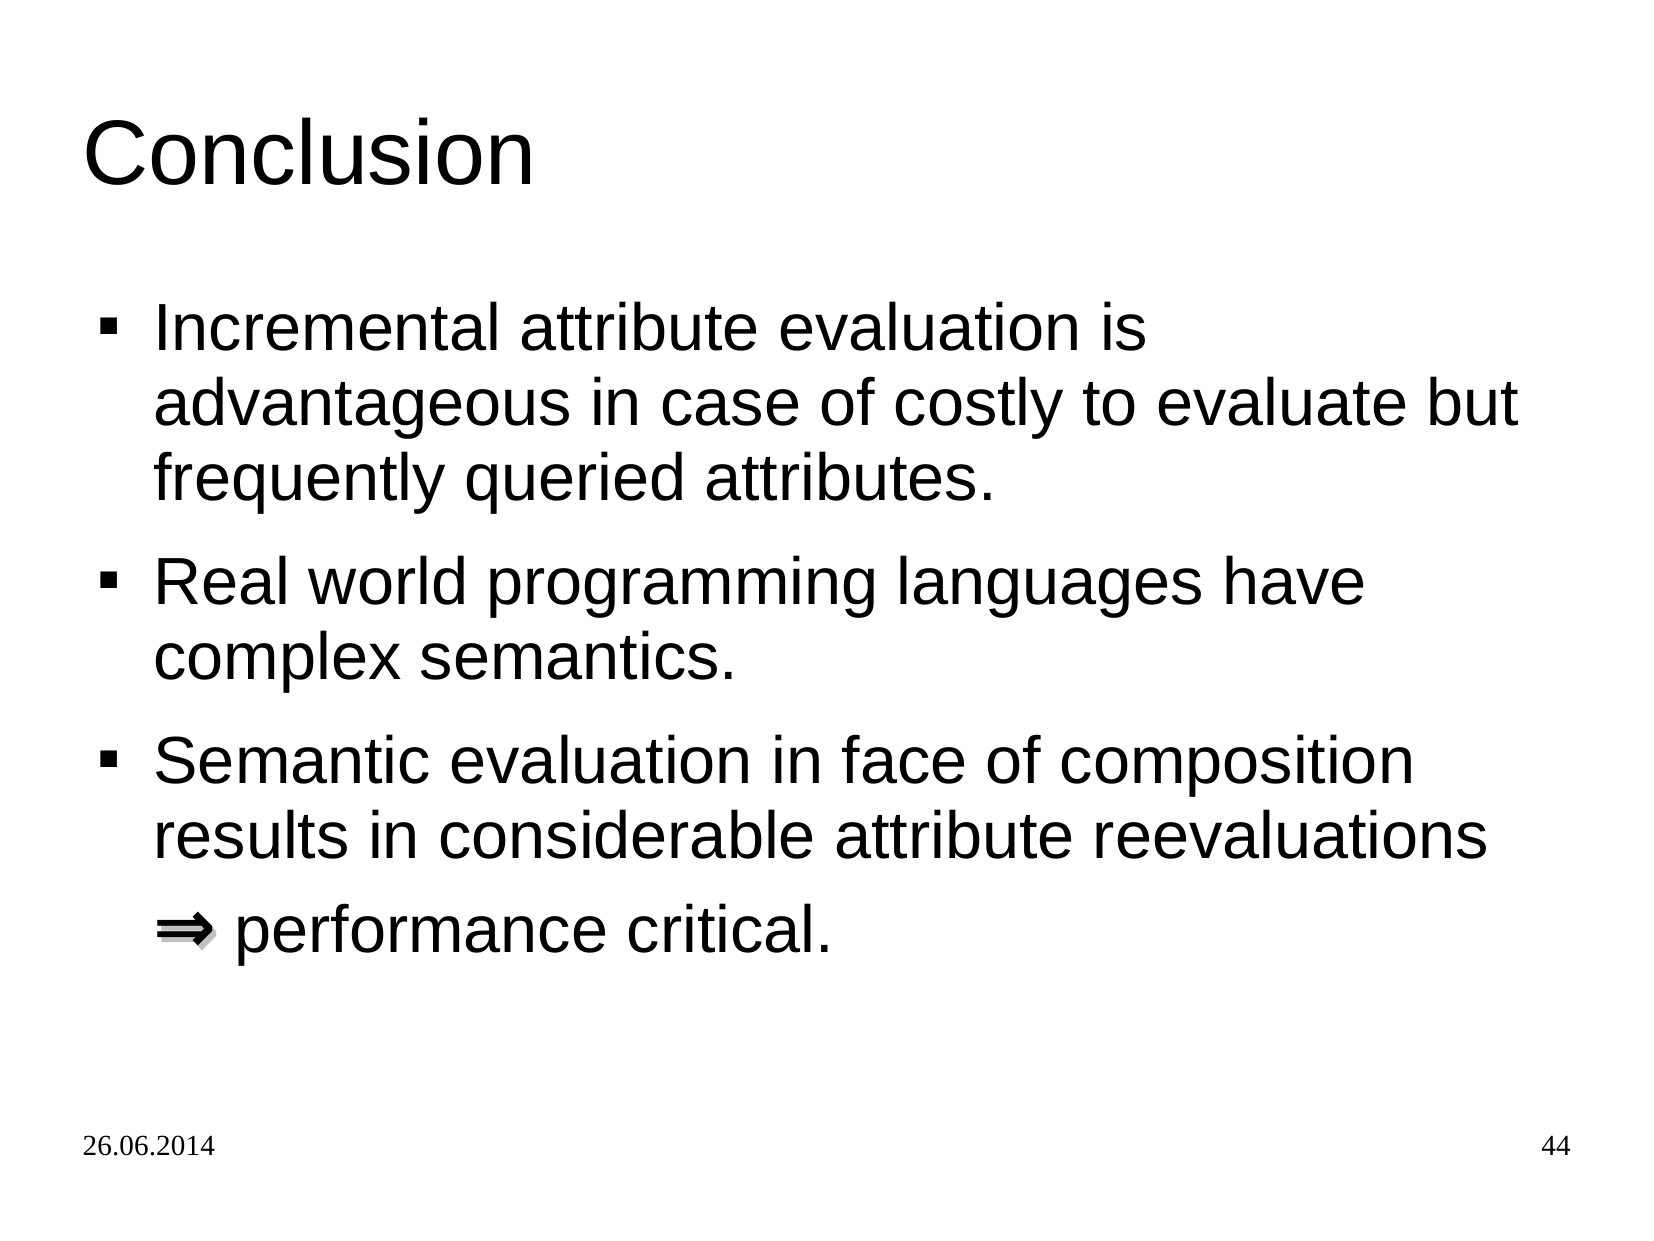

# Conclusion
Incremental attribute evaluation is advantageous in case of costly to evaluate but frequently queried attributes.
Real world programming languages have complex semantics.
Semantic evaluation in face of composition results in considerable attribute reevaluations ⇒ performance critical.
26.06.2014
44